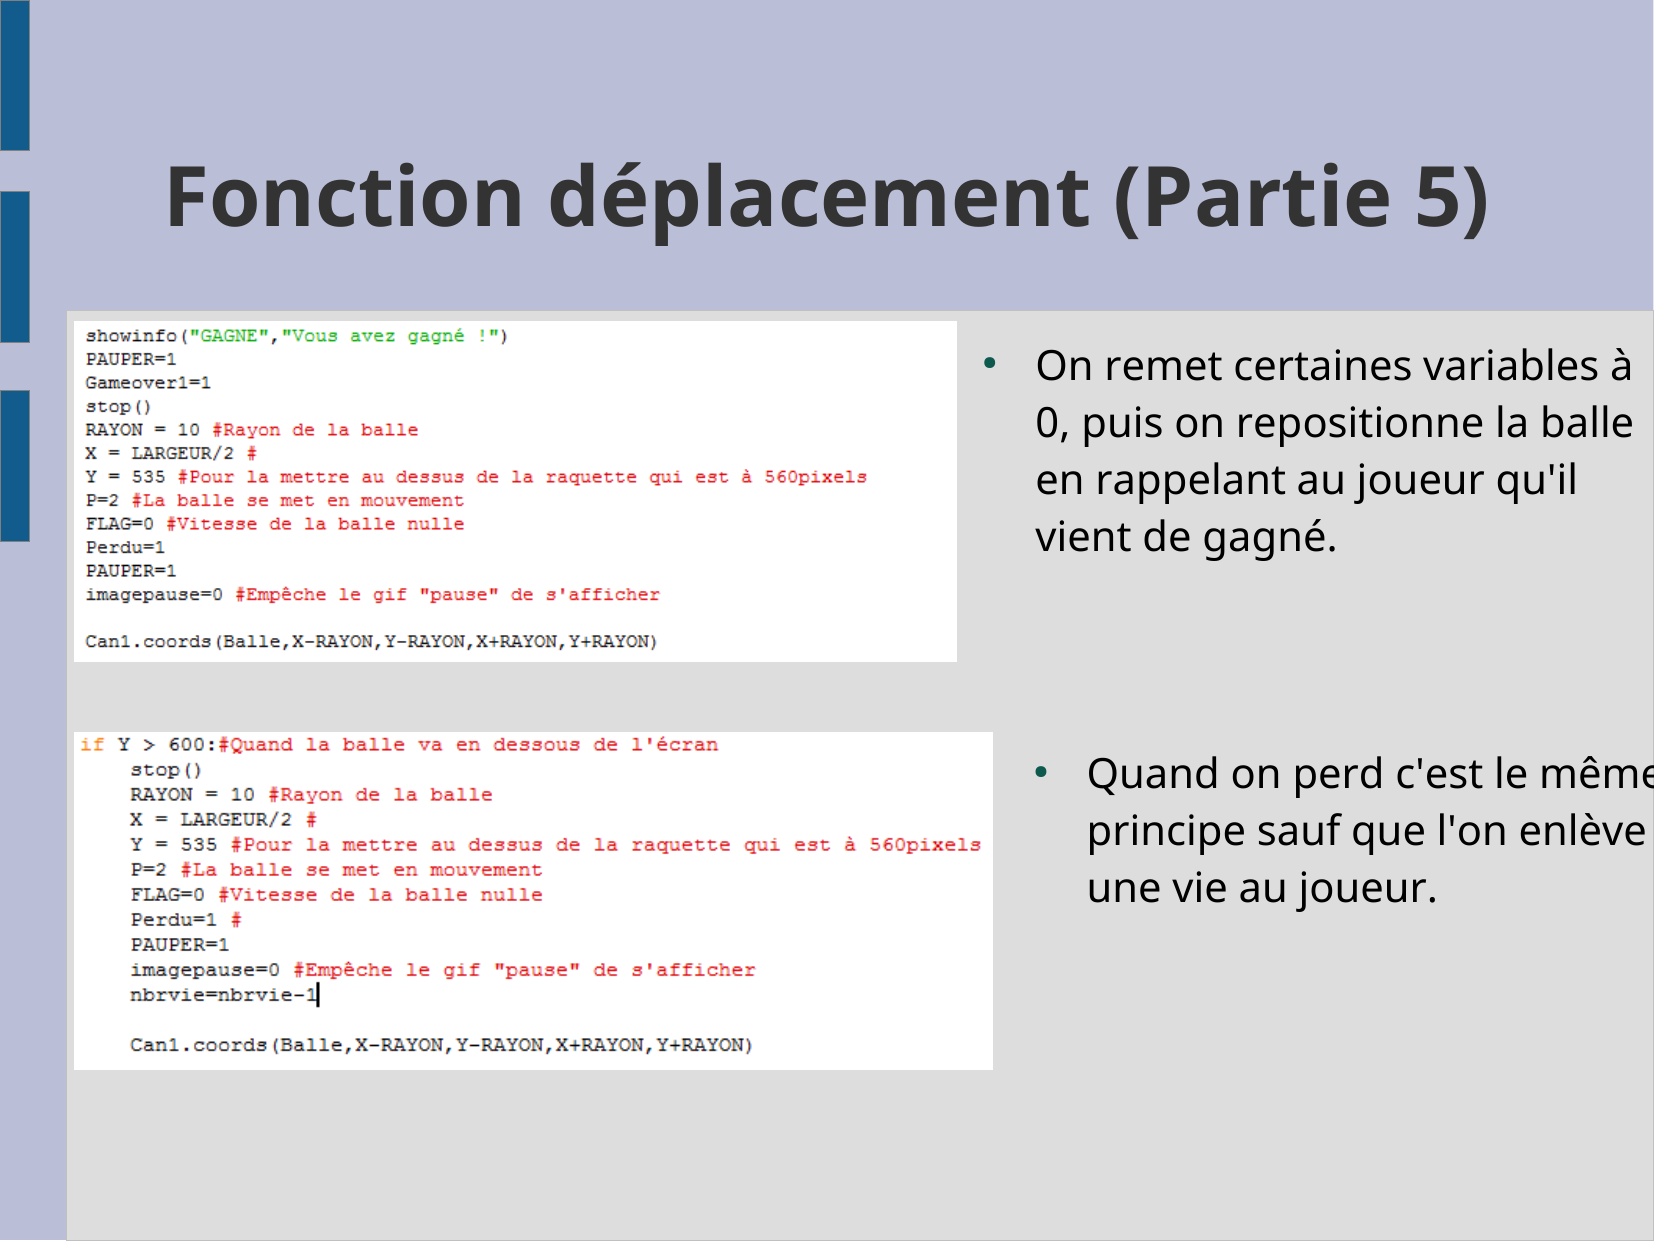

# Fonction déplacement (Partie 5)
On remet certaines variables à 0, puis on repositionne la balle en rappelant au joueur qu'il vient de gagné.
Quand on perd c'est le même principe sauf que l'on enlève une vie au joueur.